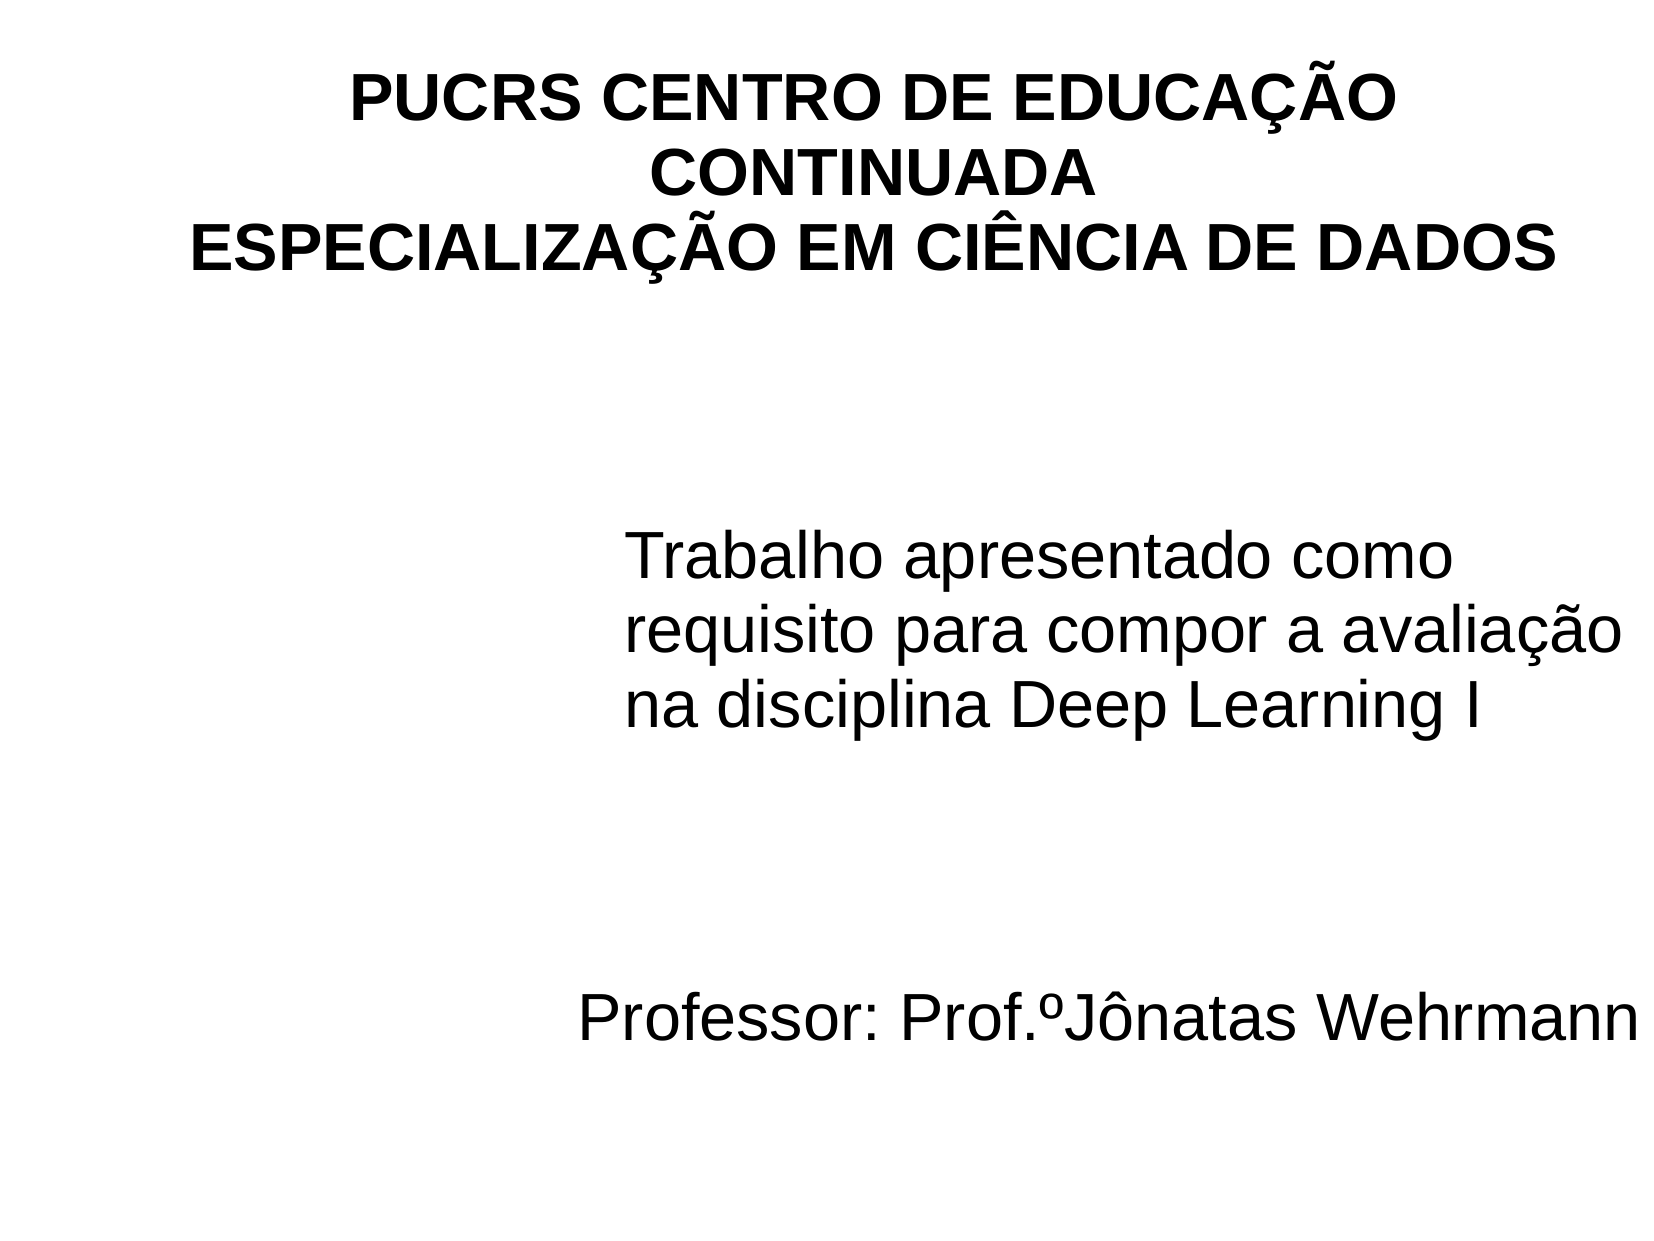

# PUCRS CENTRO DE EDUCAÇÃO CONTINUADA ESPECIALIZAÇÃO EM CIÊNCIA DE DADOS
Trabalho apresentado como requisito para compor a avaliação na disciplina Deep Learning I
Professor: Prof.ºJônatas Wehrmann